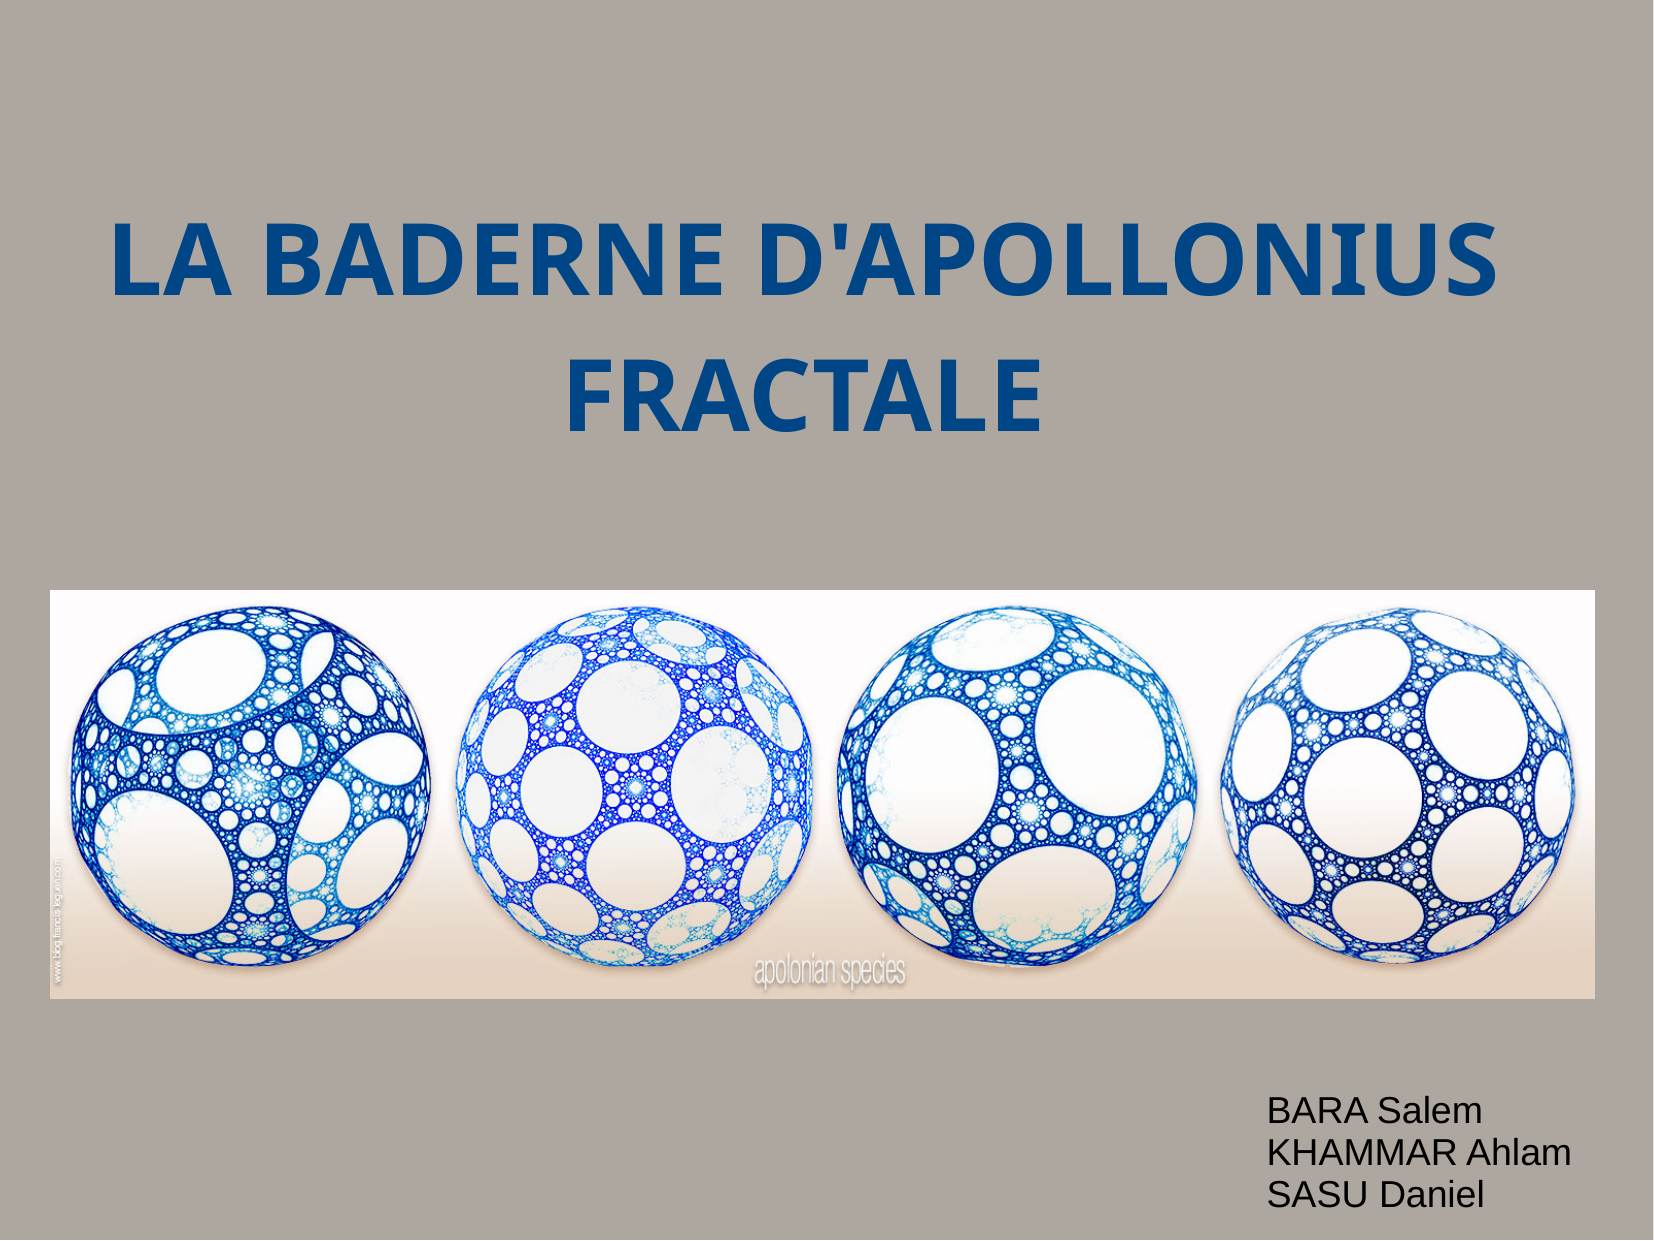

# LA BADERNE D'APOLLONIUS FRACTALE
BARA Salem
KHAMMAR Ahlam
SASU Daniel